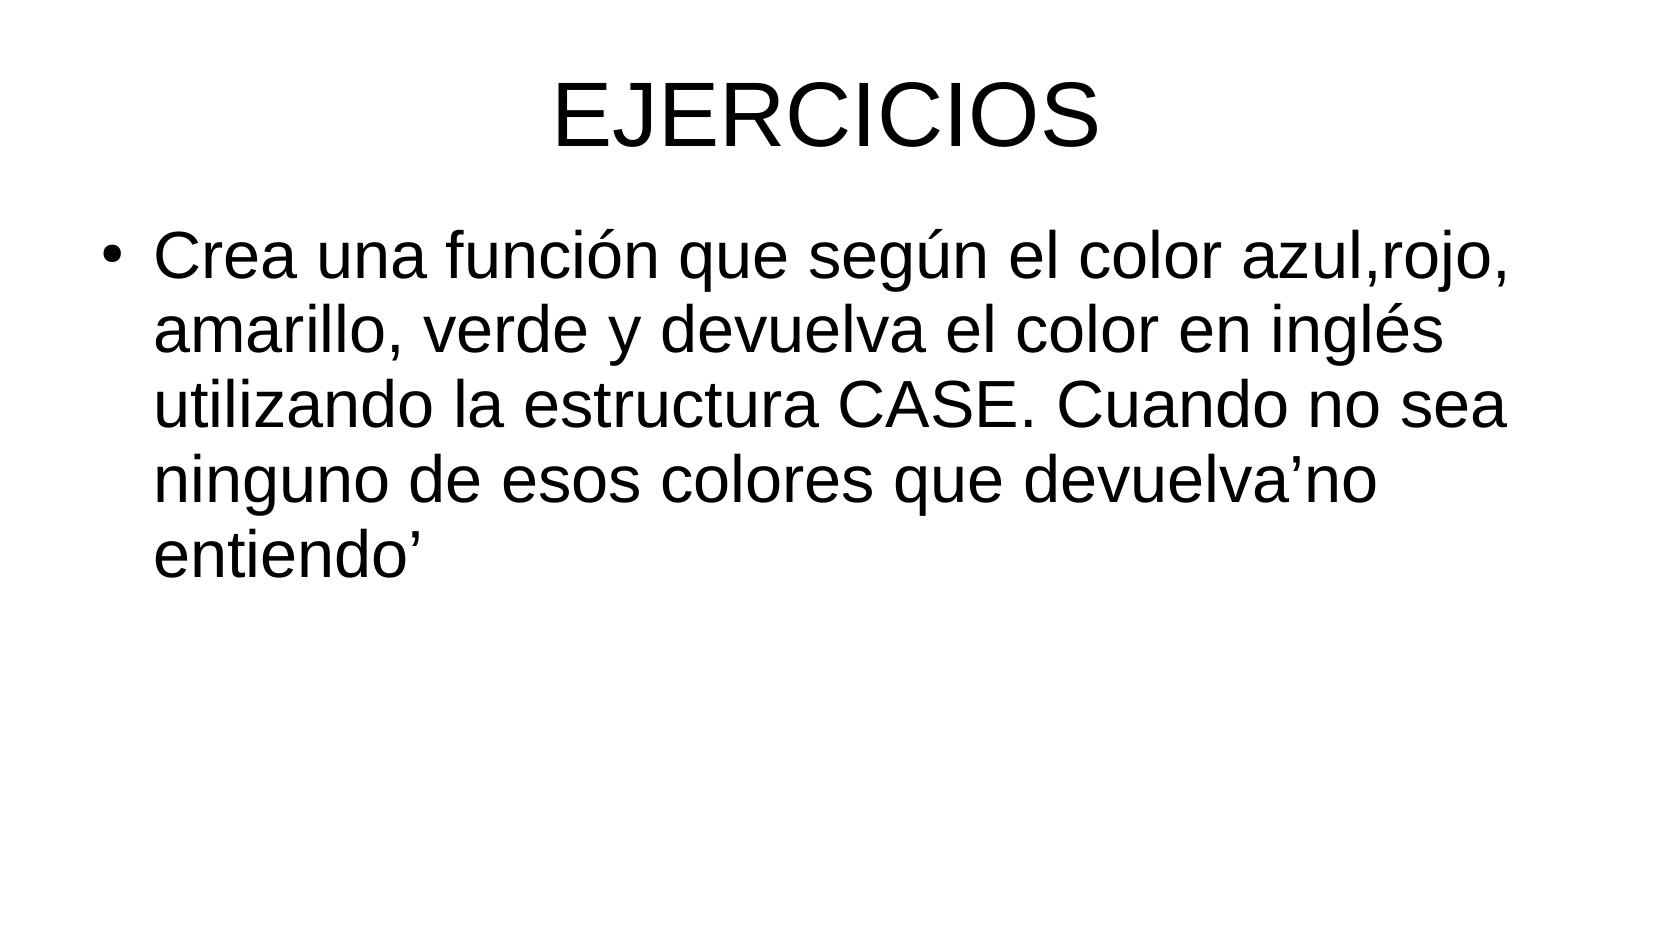

# EJERCICIOS
Crea una función que según el color azul,rojo, amarillo, verde y devuelva el color en inglés utilizando la estructura CASE. Cuando no sea ninguno de esos colores que devuelva’no entiendo’